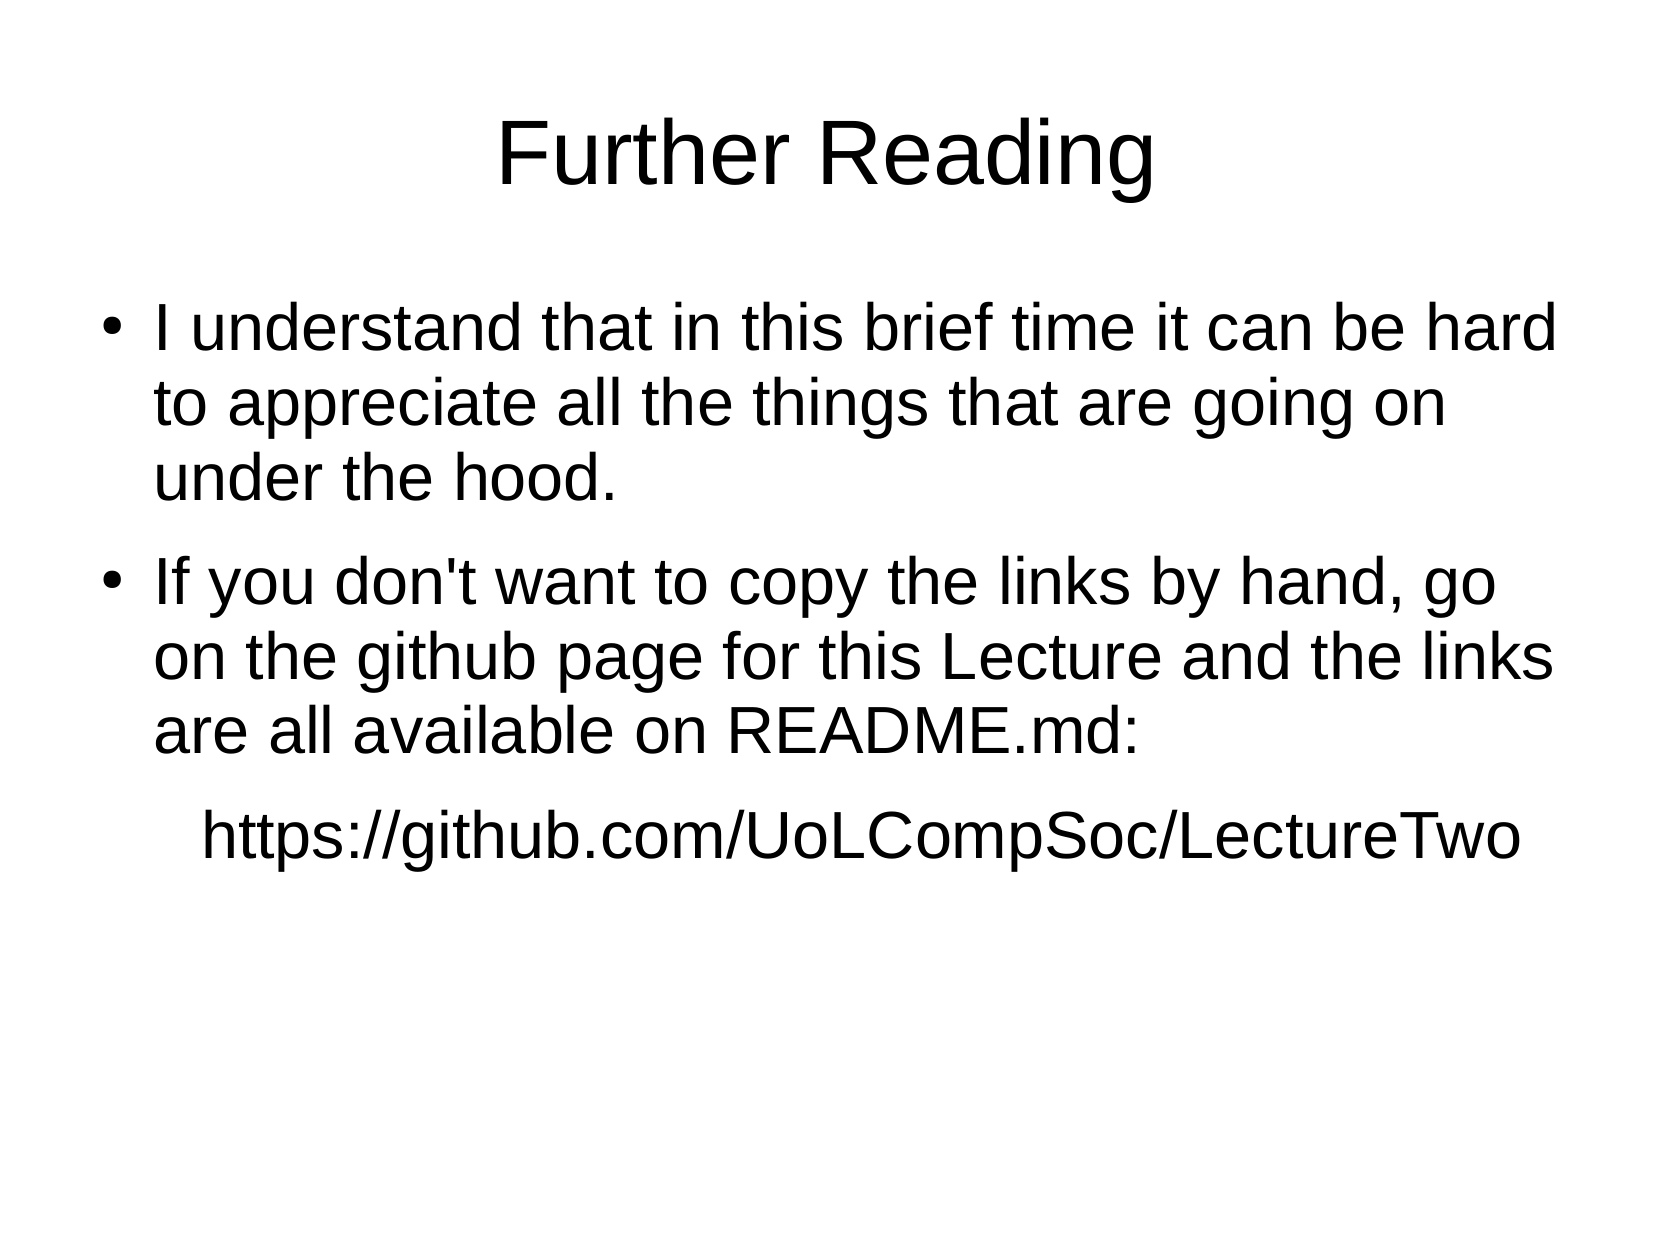

# Further Reading
I understand that in this brief time it can be hard to appreciate all the things that are going on under the hood.
If you don't want to copy the links by hand, go on the github page for this Lecture and the links are all available on README.md:
https://github.com/UoLCompSoc/LectureTwo